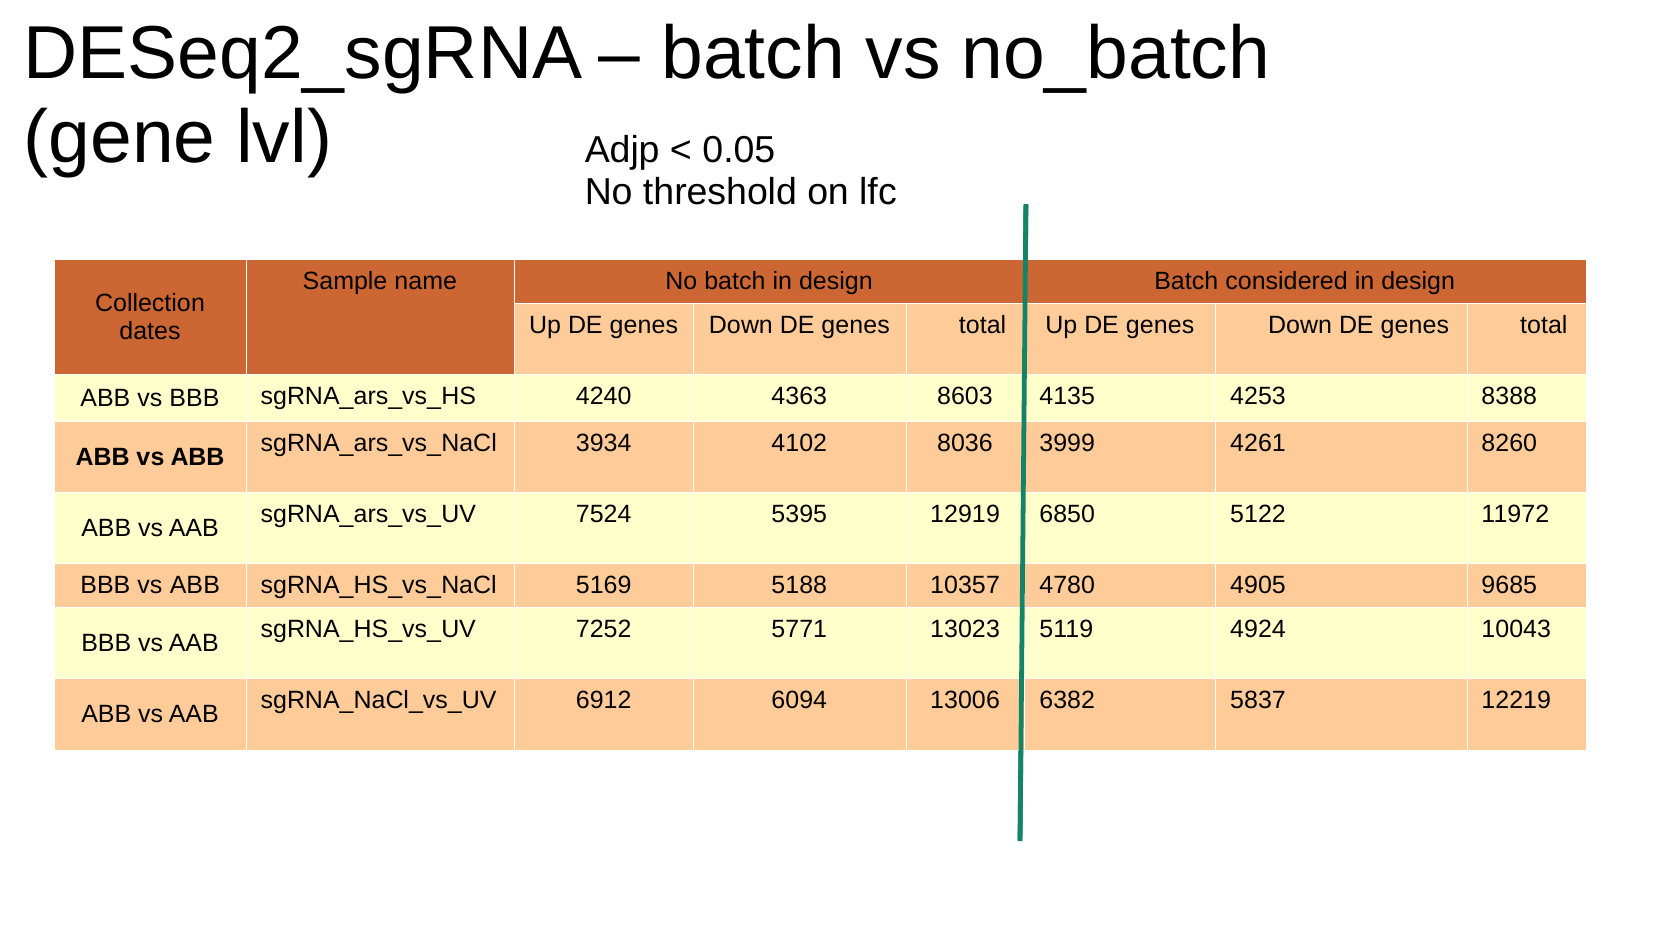

# DESeq2_sgRNA – batch vs no_batch (gene lvl)
Adjp < 0.05
No threshold on lfc
| Collection dates | Sample name | No batch in design | | | Batch considered in design | | |
| --- | --- | --- | --- | --- | --- | --- | --- |
| | | Up DE genes | Down DE genes | total | Up DE genes | Down DE genes | total |
| ABB vs BBB | sgRNA\_ars\_vs\_HS | 4240 | 4363 | 8603 | 4135 | 4253 | 8388 |
| ABB vs ABB | sgRNA\_ars\_vs\_NaCl | 3934 | 4102 | 8036 | 3999 | 4261 | 8260 |
| ABB vs AAB | sgRNA\_ars\_vs\_UV | 7524 | 5395 | 12919 | 6850 | 5122 | 11972 |
| BBB vs ABB | sgRNA\_HS\_vs\_NaCl | 5169 | 5188 | 10357 | 4780 | 4905 | 9685 |
| BBB vs AAB | sgRNA\_HS\_vs\_UV | 7252 | 5771 | 13023 | 5119 | 4924 | 10043 |
| ABB vs AAB | sgRNA\_NaCl\_vs\_UV | 6912 | 6094 | 13006 | 6382 | 5837 | 12219 |